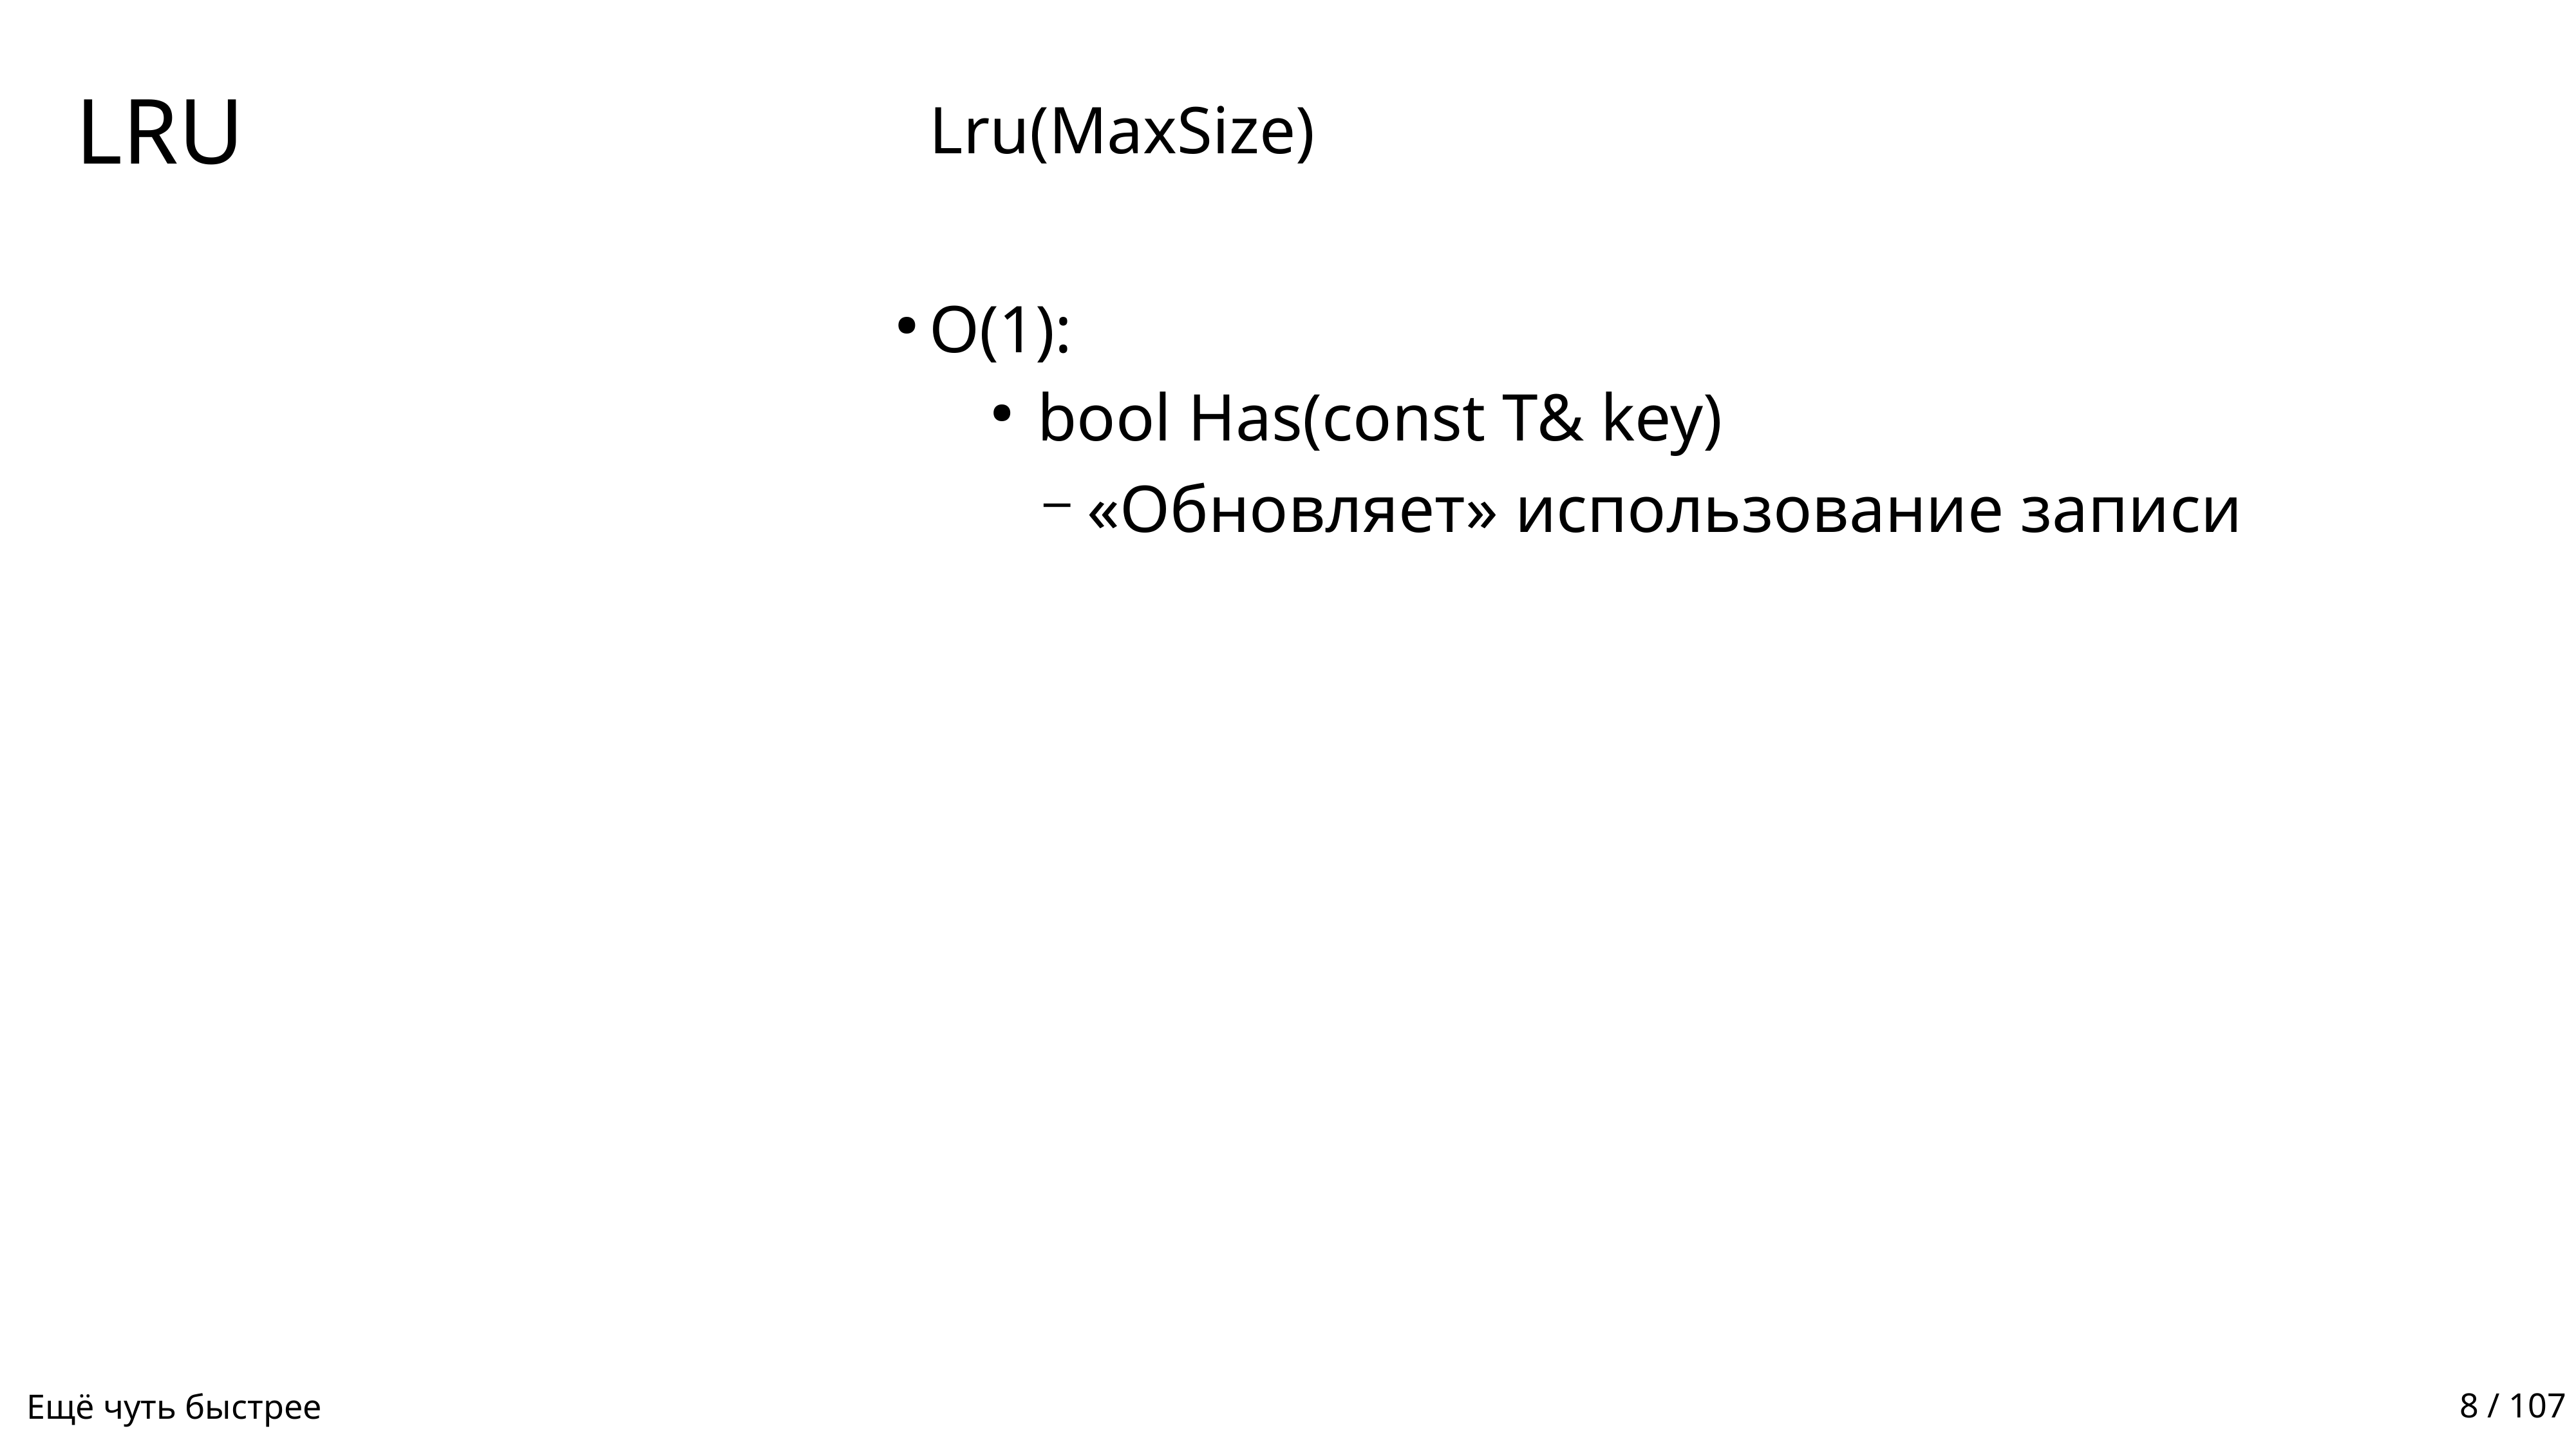

# LRU
Lru(MaxSize)
O(1):
 bool Has(const T& key)
 «Обновляет» использование записи
Ещё чуть быстрее